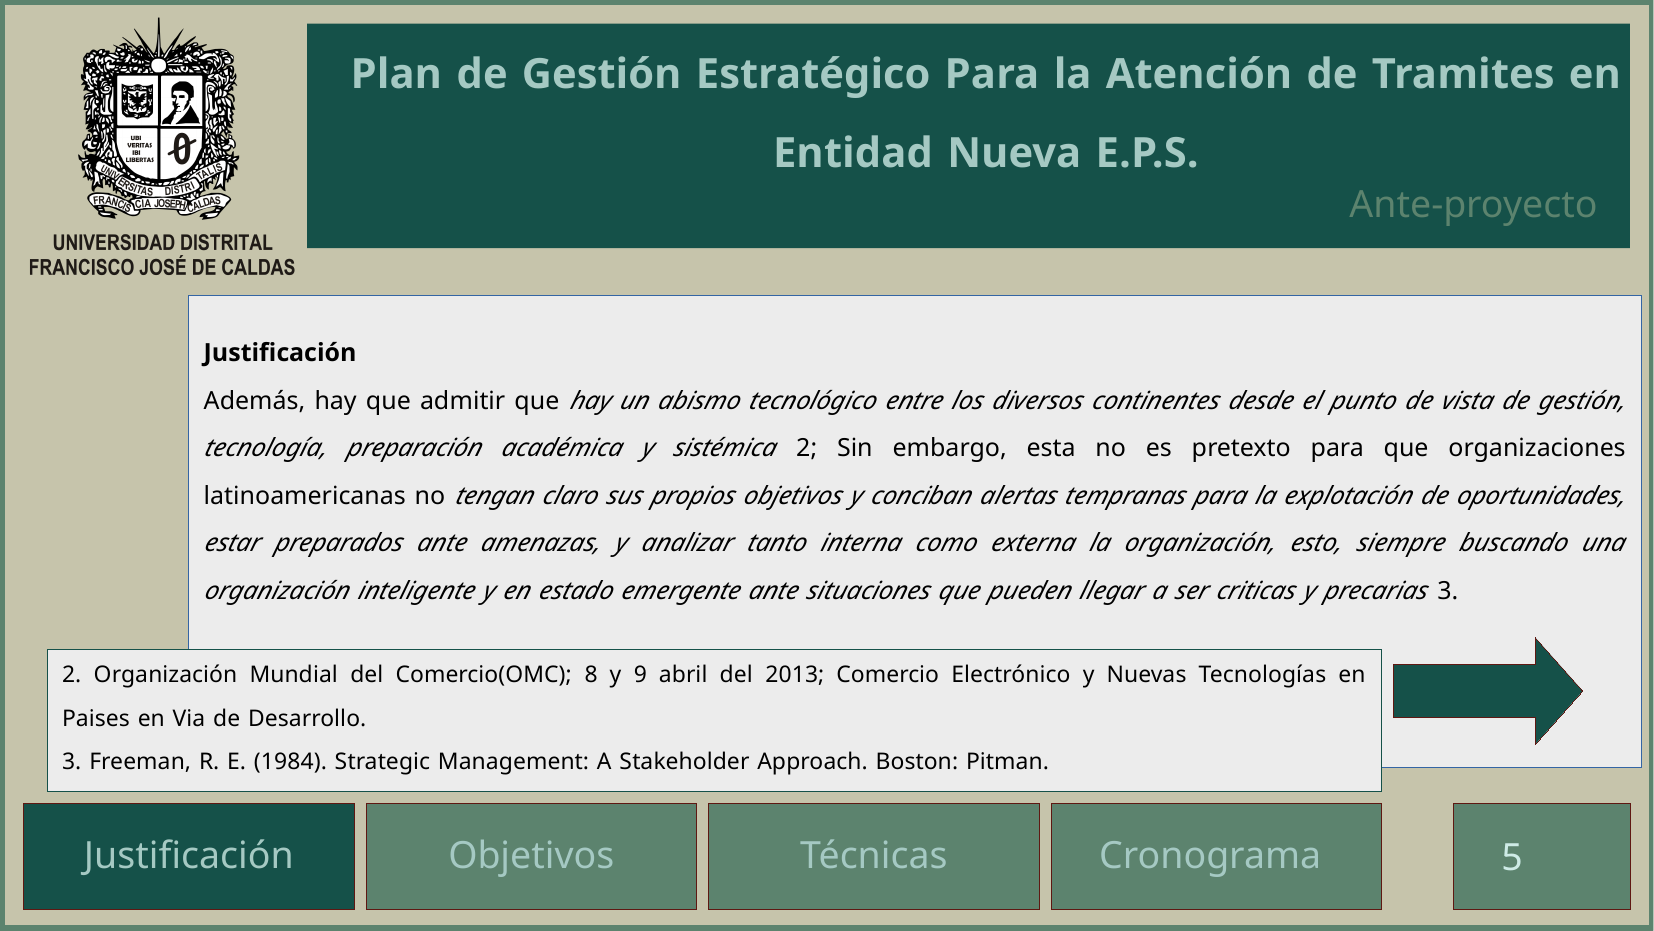

Plan de Gestión Estratégico Para la Atención de Tramites en Entidad Nueva E.P.S.
Ante-proyecto
Justificación
Además, hay que admitir que hay un abismo tecnológico entre los diversos continentes desde el punto de vista de gestión, tecnología, preparación académica y sistémica 2; Sin embargo, esta no es pretexto para que organizaciones latinoamericanas no tengan claro sus propios objetivos y conciban alertas tempranas para la explotación de oportunidades, estar preparados ante amenazas, y analizar tanto interna como externa la organización, esto, siempre buscando una organización inteligente y en estado emergente ante situaciones que pueden llegar a ser criticas y precarias 3.
2. Organización Mundial del Comercio(OMC); 8 y 9 abril del 2013; Comercio Electrónico y Nuevas Tecnologías en Paises en Via de Desarrollo.
3. Freeman, R. E. (1984). Strategic Management: A Stakeholder Approach. Boston: Pitman.
Justificación
Objetivos
Técnicas
Cronograma